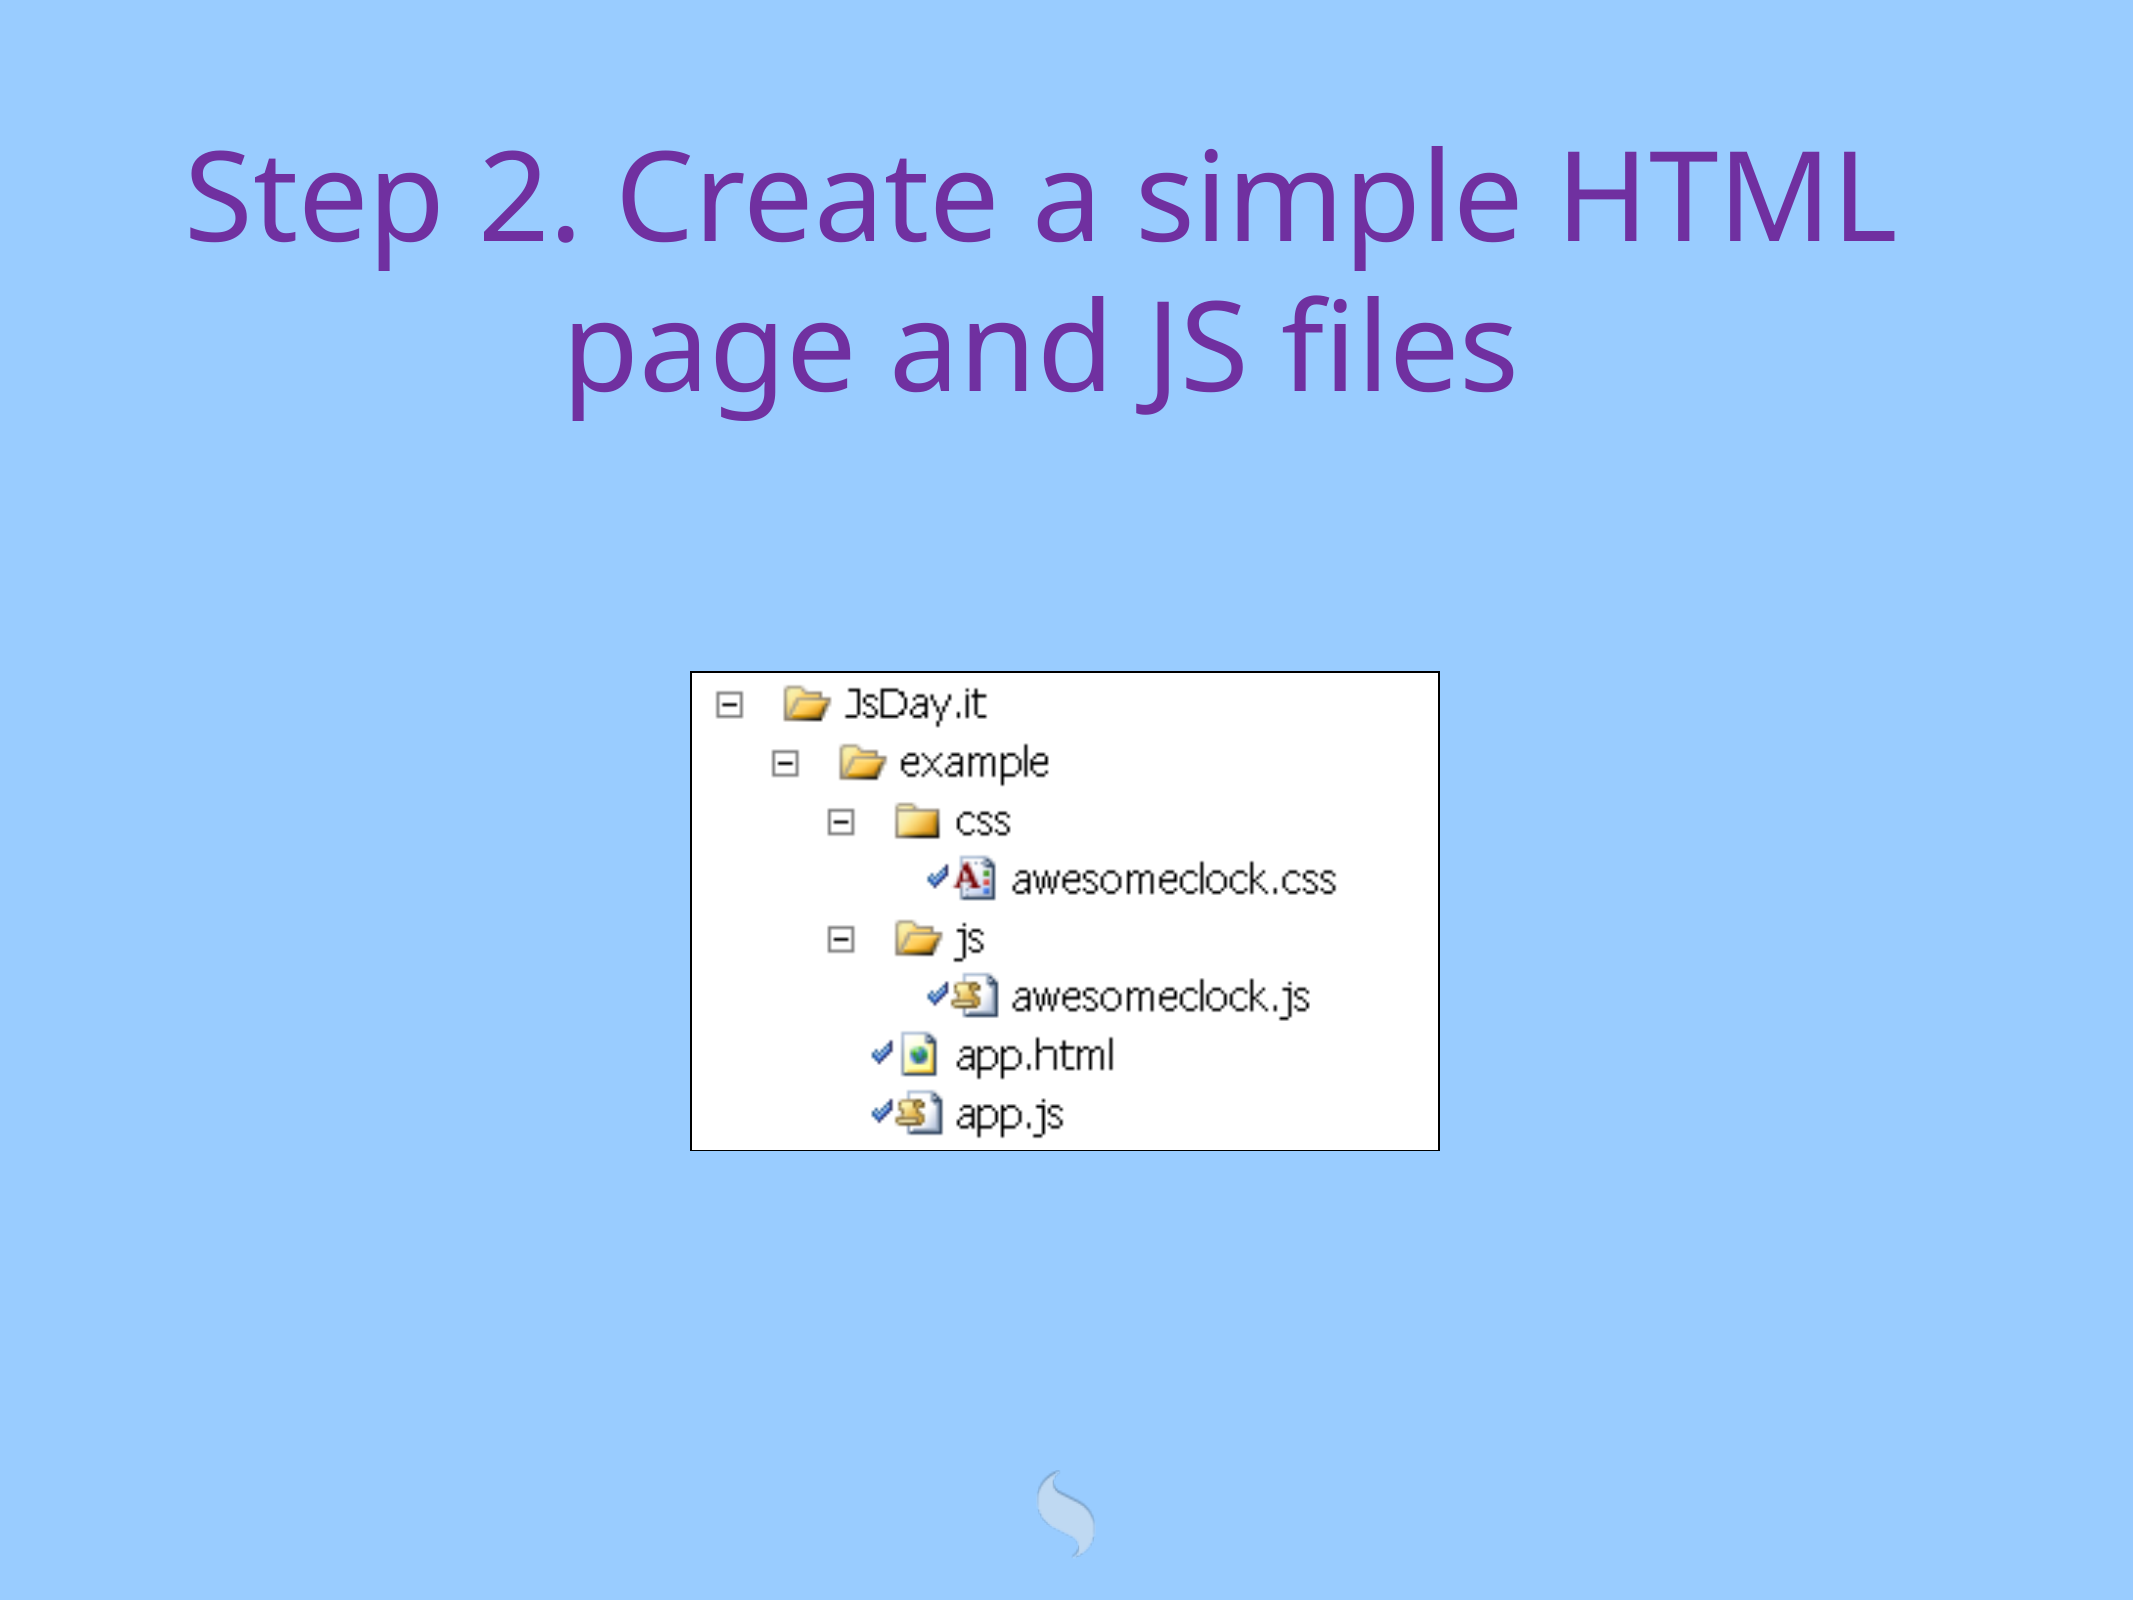

Step 2. Create a simple HTML page and JS files